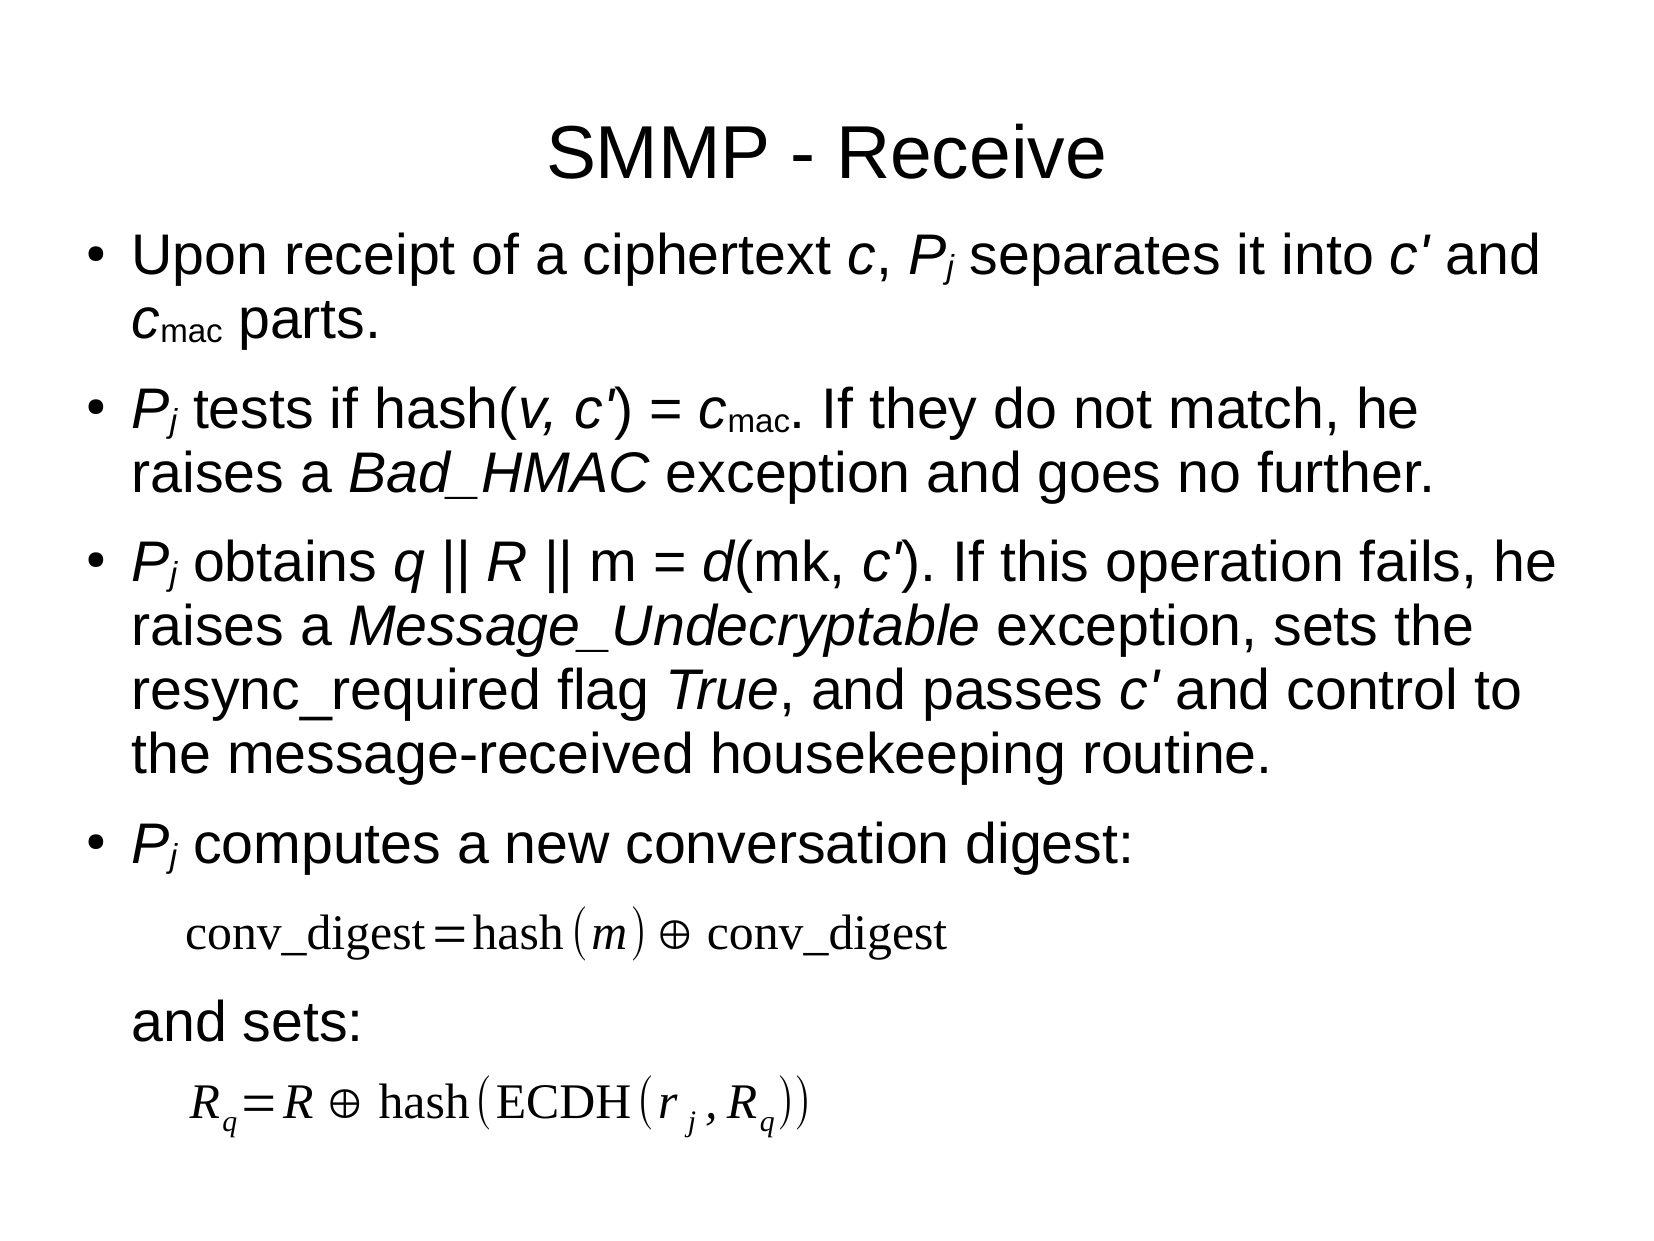

# SMMP - Receive
Upon receipt of a ciphertext c, Pj separates it into c' and cmac parts.
Pj tests if hash(v, c') = cmac. If they do not match, he raises a Bad_HMAC exception and goes no further.
Pj obtains q || R || m = d(mk, c'). If this operation fails, he raises a Message_Undecryptable exception, sets the resync_required flag True, and passes c' and control to the message-received housekeeping routine.
Pj computes a new conversation digest:
and sets: